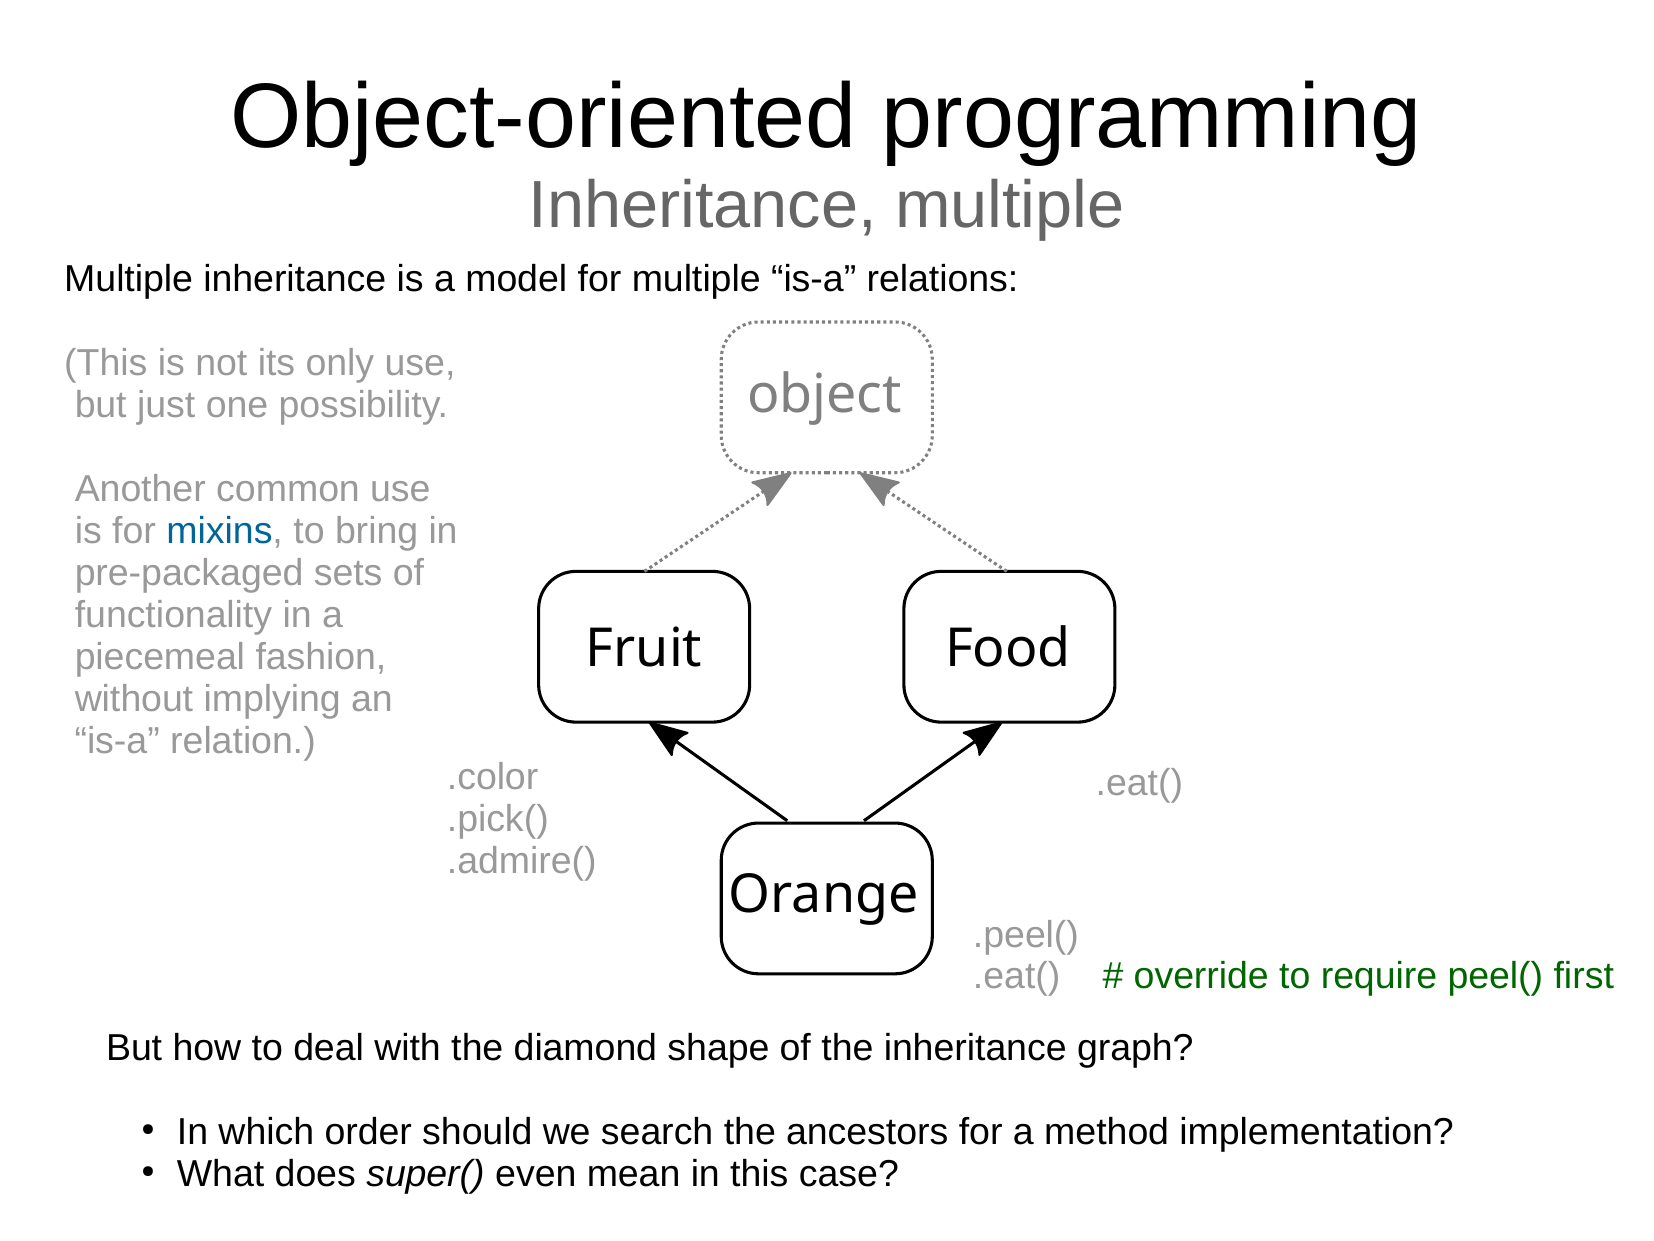

# Object-oriented programming Inheritance, multiple
Multiple inheritance is a model for multiple “is-a” relations:
(This is not its only use,
 but just one possibility.
 Another common use
 is for mixins, to bring in
 pre-packaged sets of
 functionality in a
 piecemeal fashion,
 without implying an
 “is-a” relation.)
.color
.pick()
.admire()
.eat()
.peel()
.eat() # override to require peel() first
But how to deal with the diamond shape of the inheritance graph?
In which order should we search the ancestors for a method implementation?
What does super() even mean in this case?